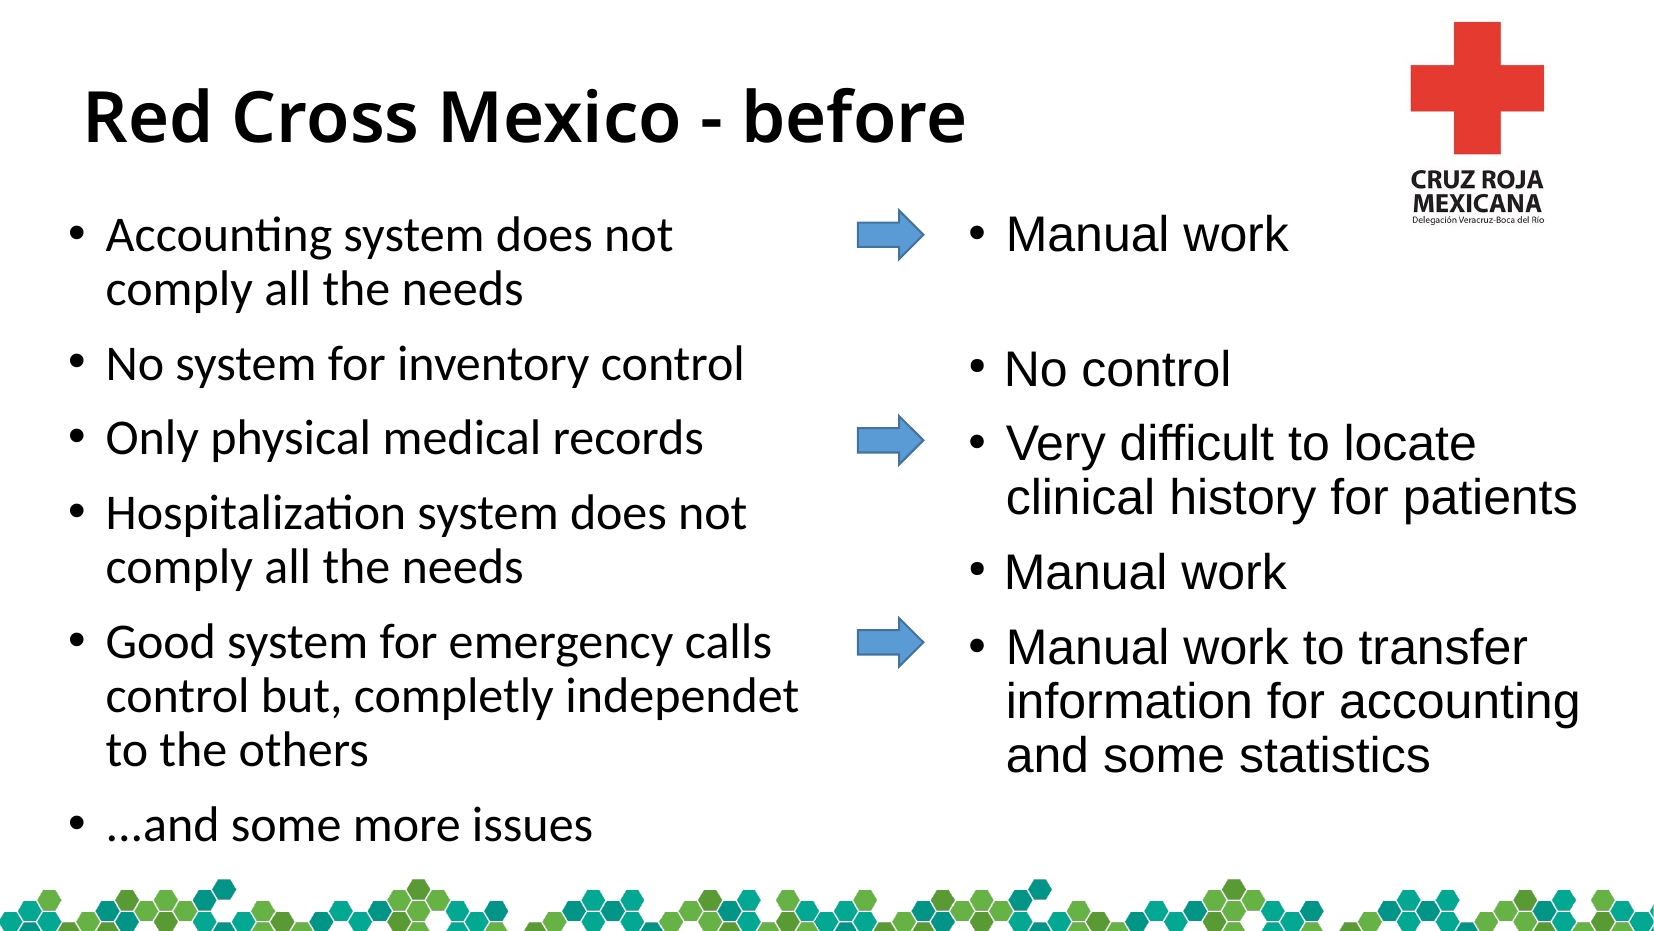

# Red Cross Mexico - before
Accounting system does not comply all the needs
No system for inventory control
Only physical medical records
Hospitalization system does not comply all the needs
Good system for emergency calls control but, completly independet to the others
...and some more issues
Manual work
No control
Very difficult to locate clinical history for patients
Manual work
Manual work to transfer information for accounting and some statistics